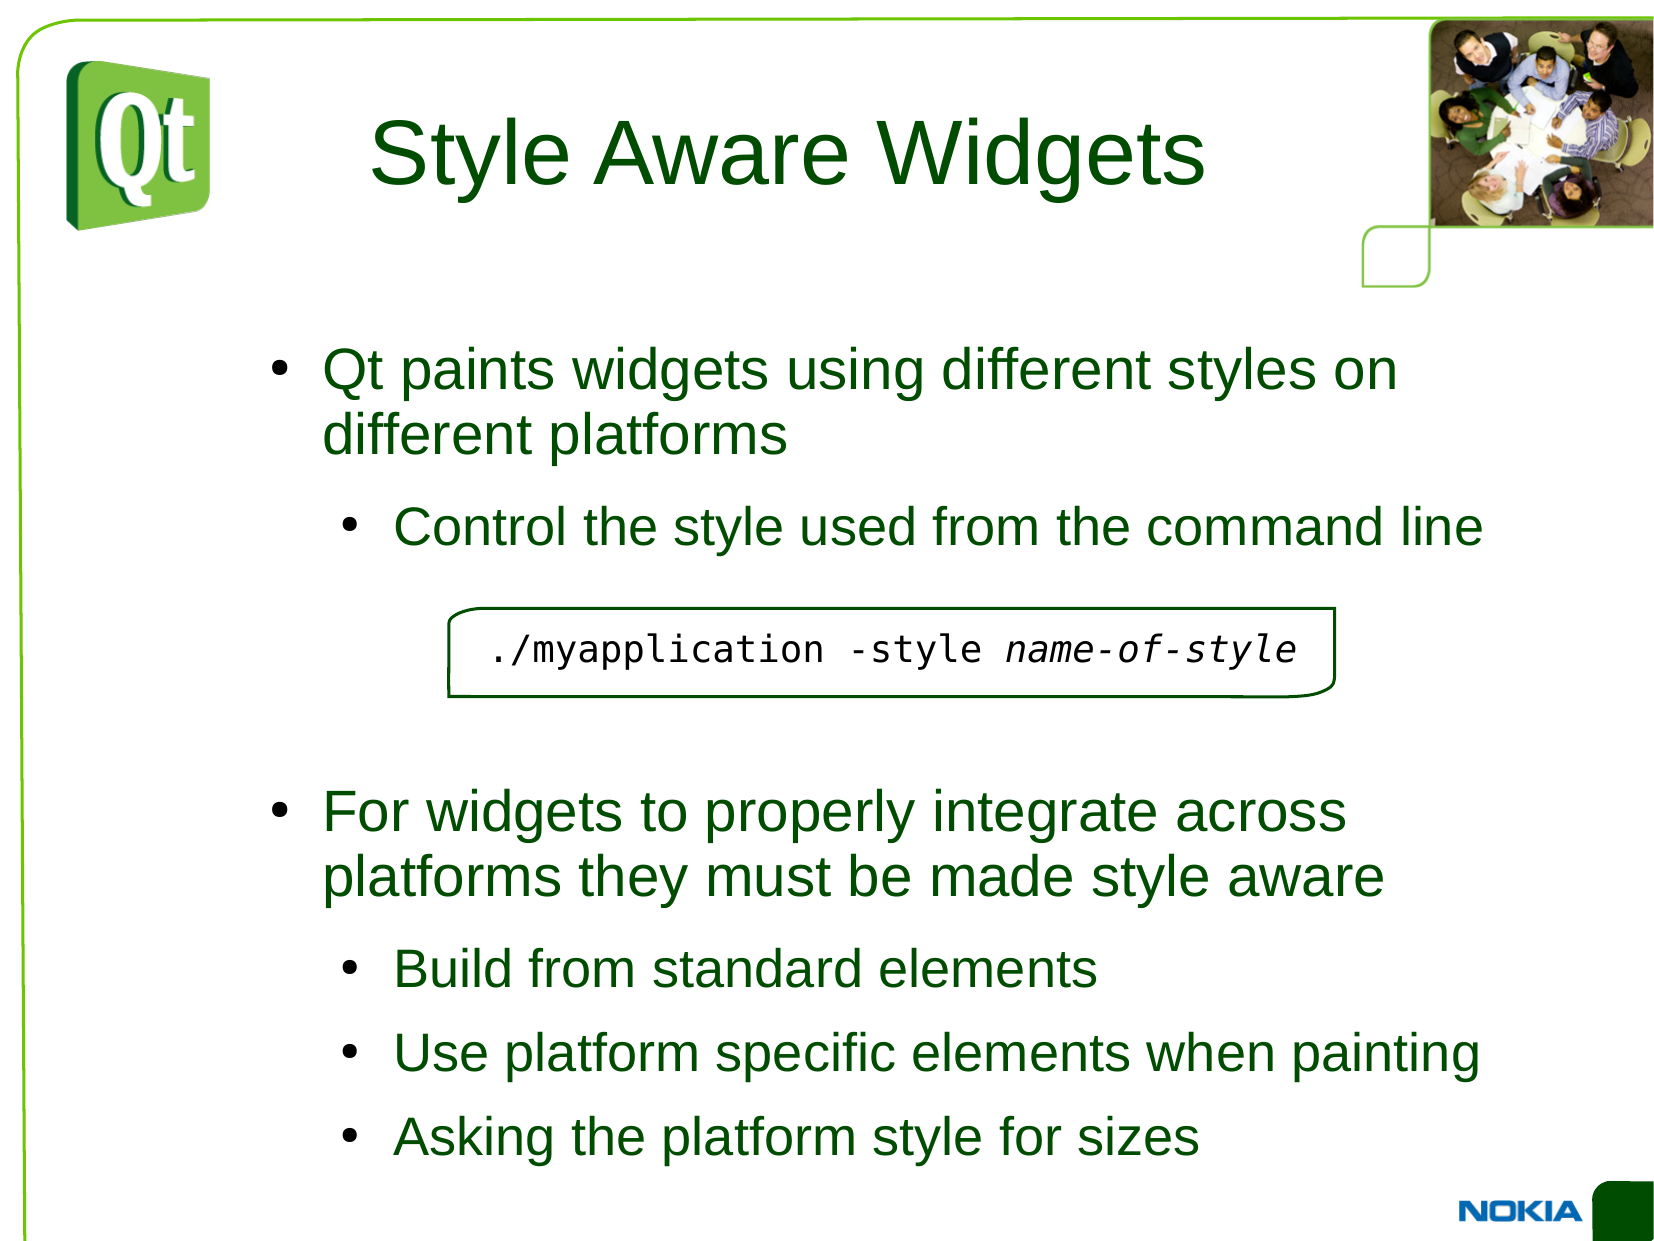

# Style Aware Widgets
Qt paints widgets using different styles on different platforms
Control the style used from the command line
For widgets to properly integrate across platforms they must be made style aware
Build from standard elements
Use platform specific elements when painting
Asking the platform style for sizes
./myapplication -style name-of-style